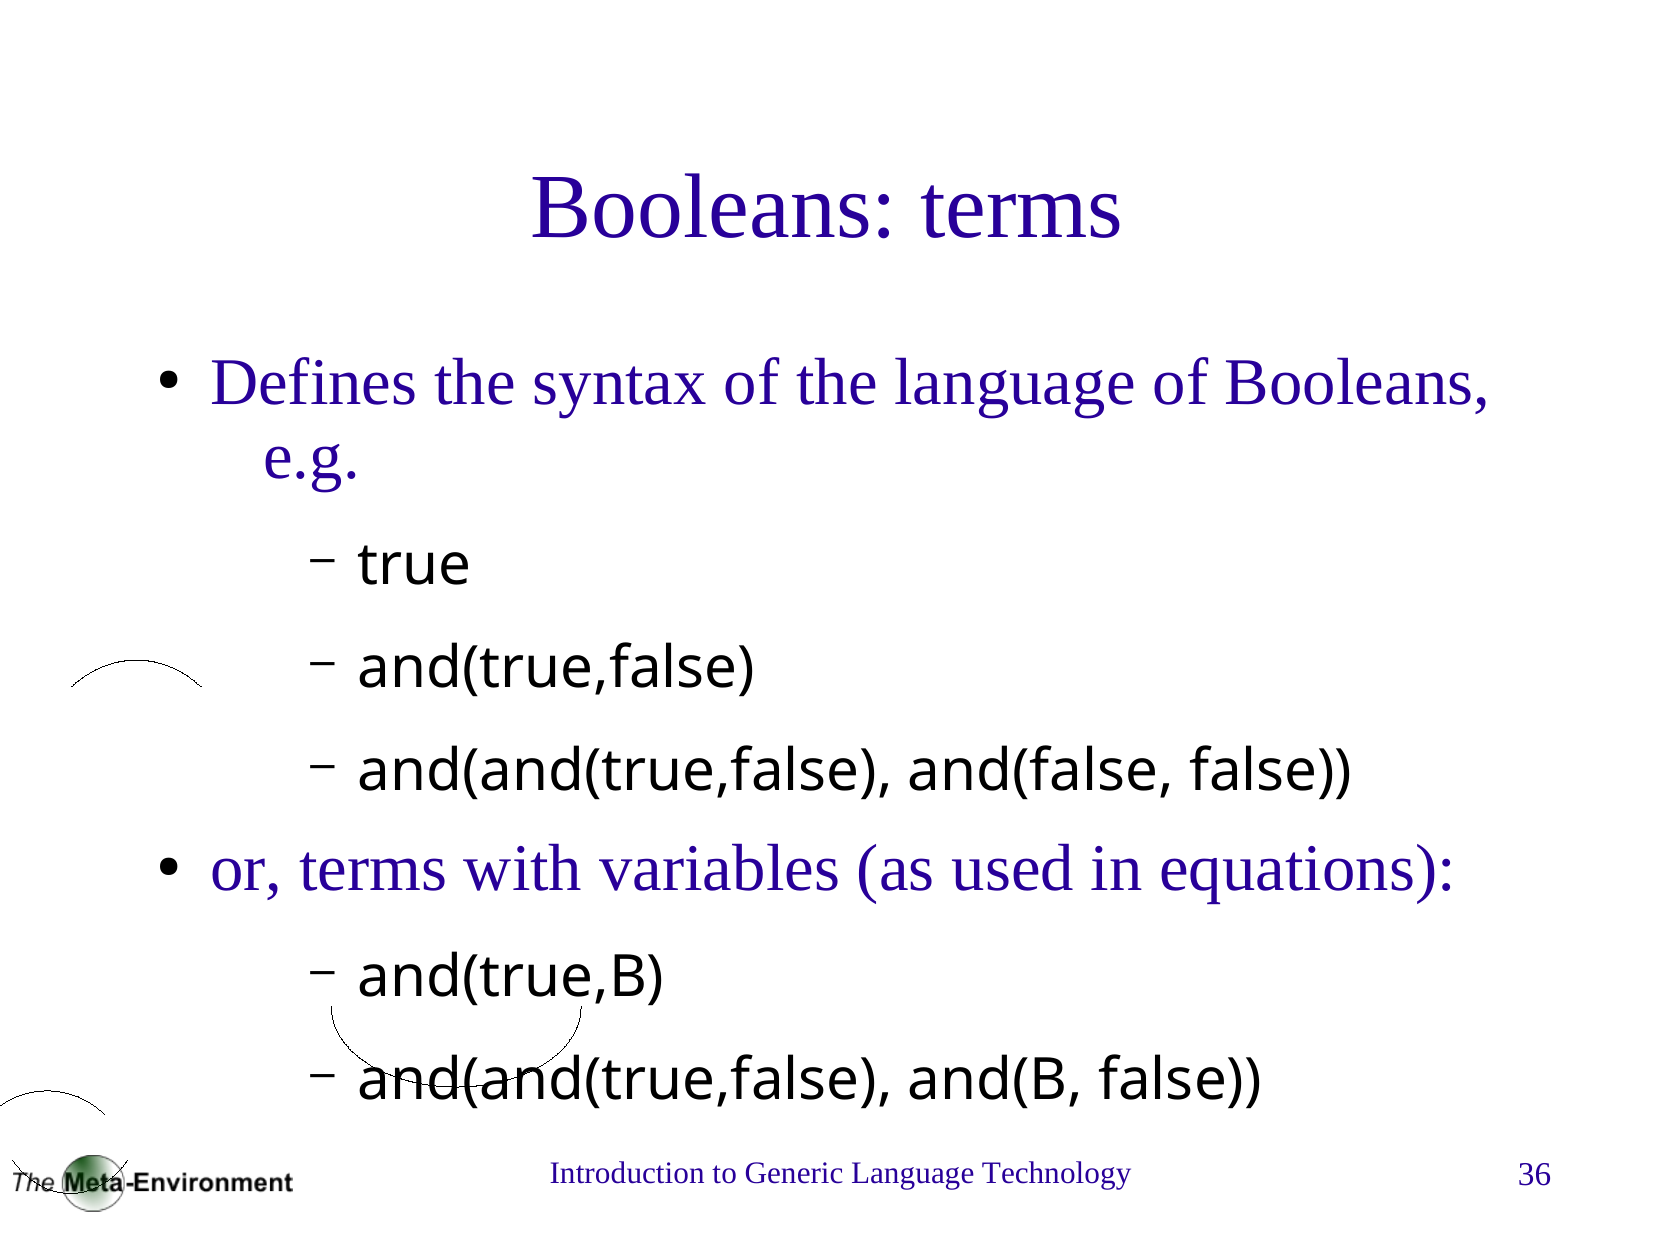

# Booleans: terms
Defines the syntax of the language of Booleans, e.g.
true
and(true,false)
and(and(true,false), and(false, false))
or, terms with variables (as used in equations):
and(true,B)
and(and(true,false), and(B, false))